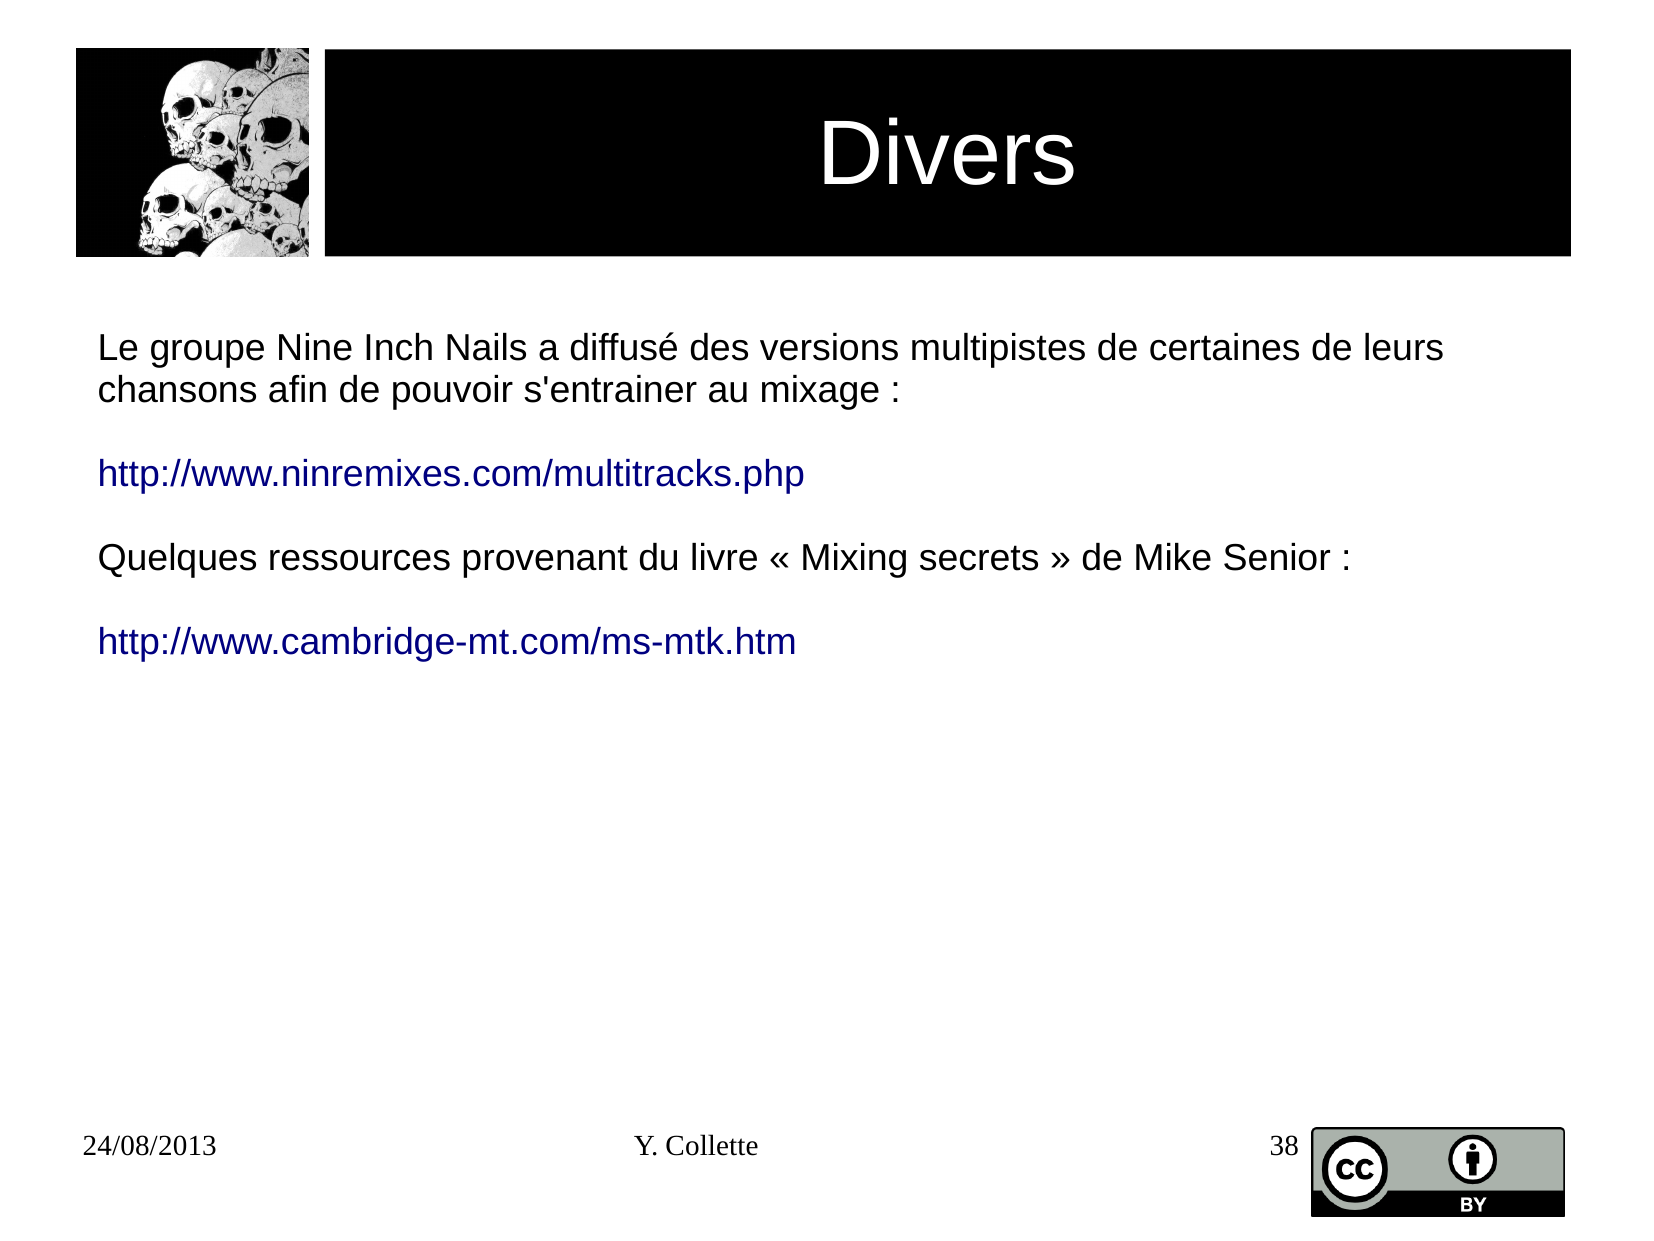

# Divers
Le groupe Nine Inch Nails a diffusé des versions multipistes de certaines de leurs chansons afin de pouvoir s'entrainer au mixage :
http://www.ninremixes.com/multitracks.php
Quelques ressources provenant du livre « Mixing secrets » de Mike Senior :
http://www.cambridge-mt.com/ms-mtk.htm
Y. Collette
38